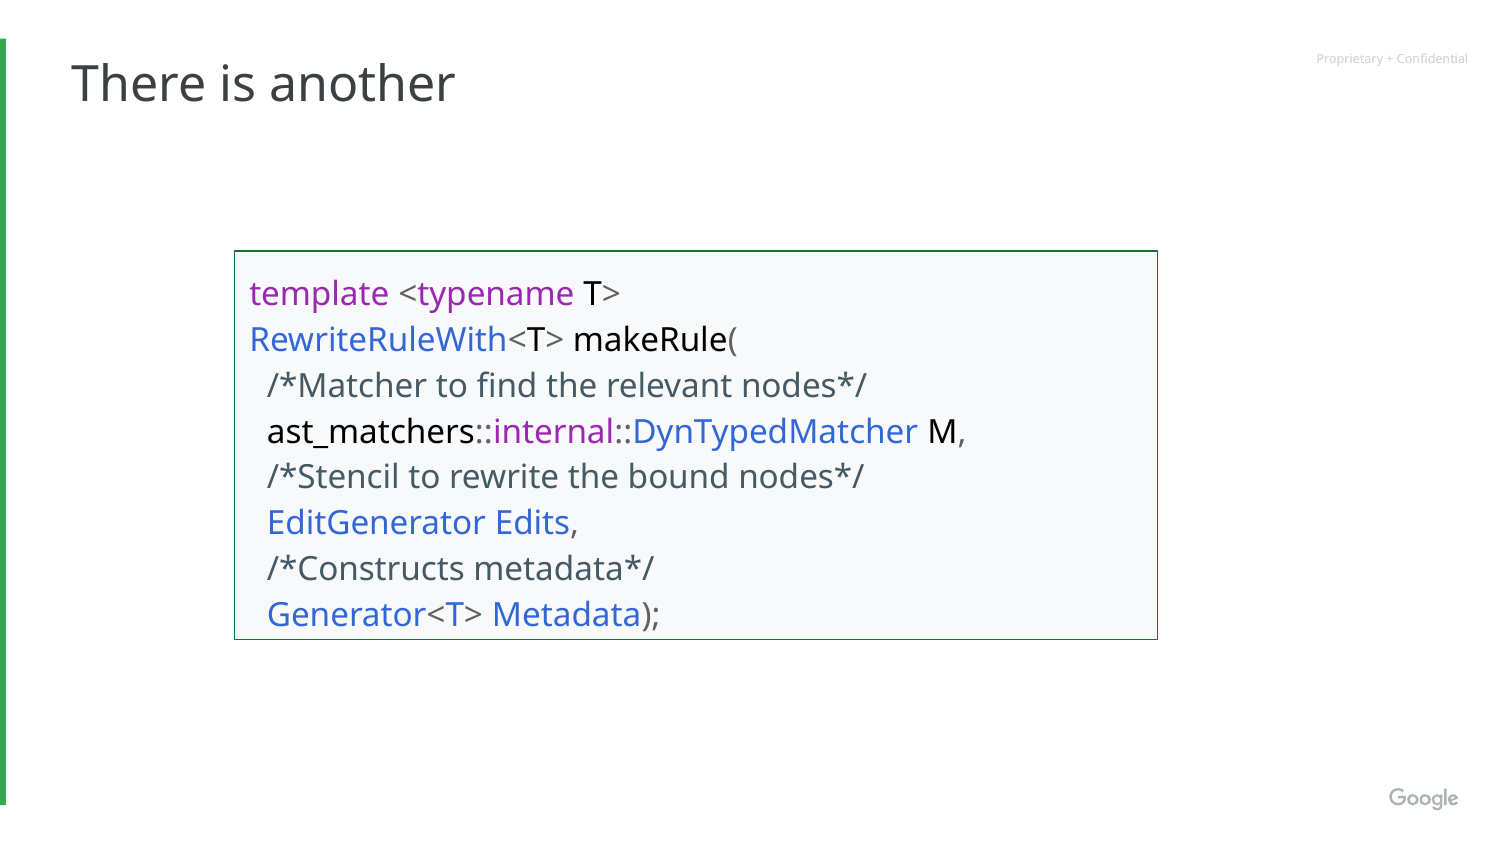

There is another
# template <typename T>
RewriteRuleWith<T> makeRule(
 /*Matcher to find the relevant nodes*/
 ast_matchers::internal::DynTypedMatcher M,
 /*Stencil to rewrite the bound nodes*/
 EditGenerator Edits,
 /*Constructs metadata*/
 Generator<T> Metadata);